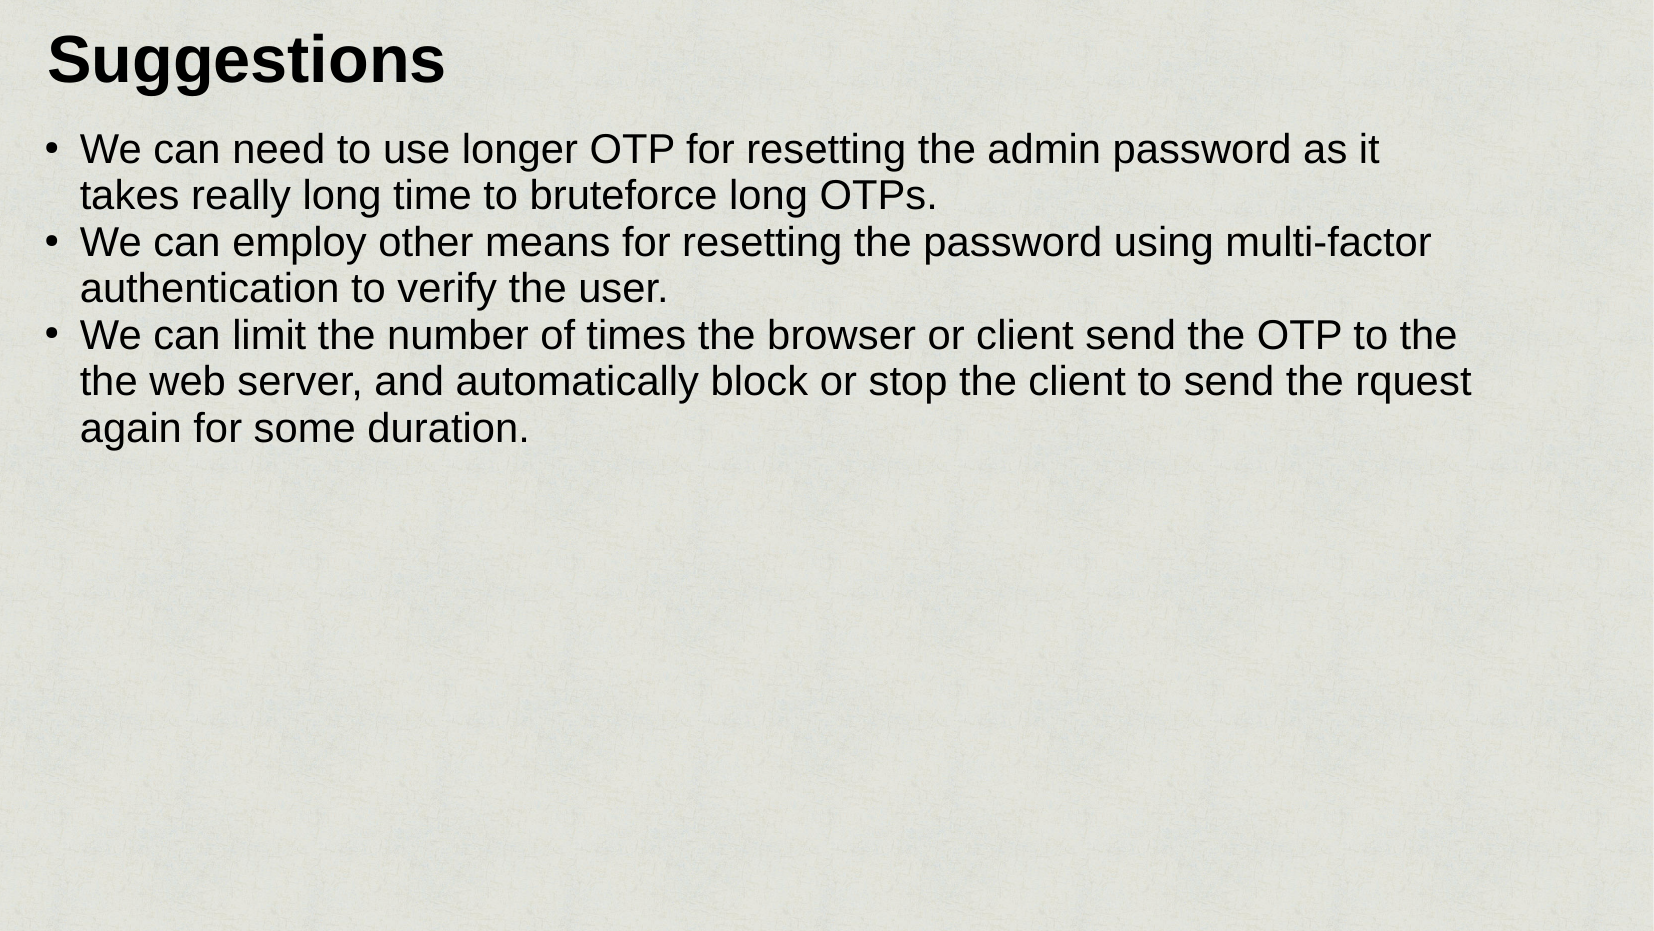

# Suggestions
We can need to use longer OTP for resetting the admin password as it takes really long time to bruteforce long OTPs.
We can employ other means for resetting the password using multi-factor authentication to verify the user.
We can limit the number of times the browser or client send the OTP to the the web server, and automatically block or stop the client to send the rquest again for some duration.